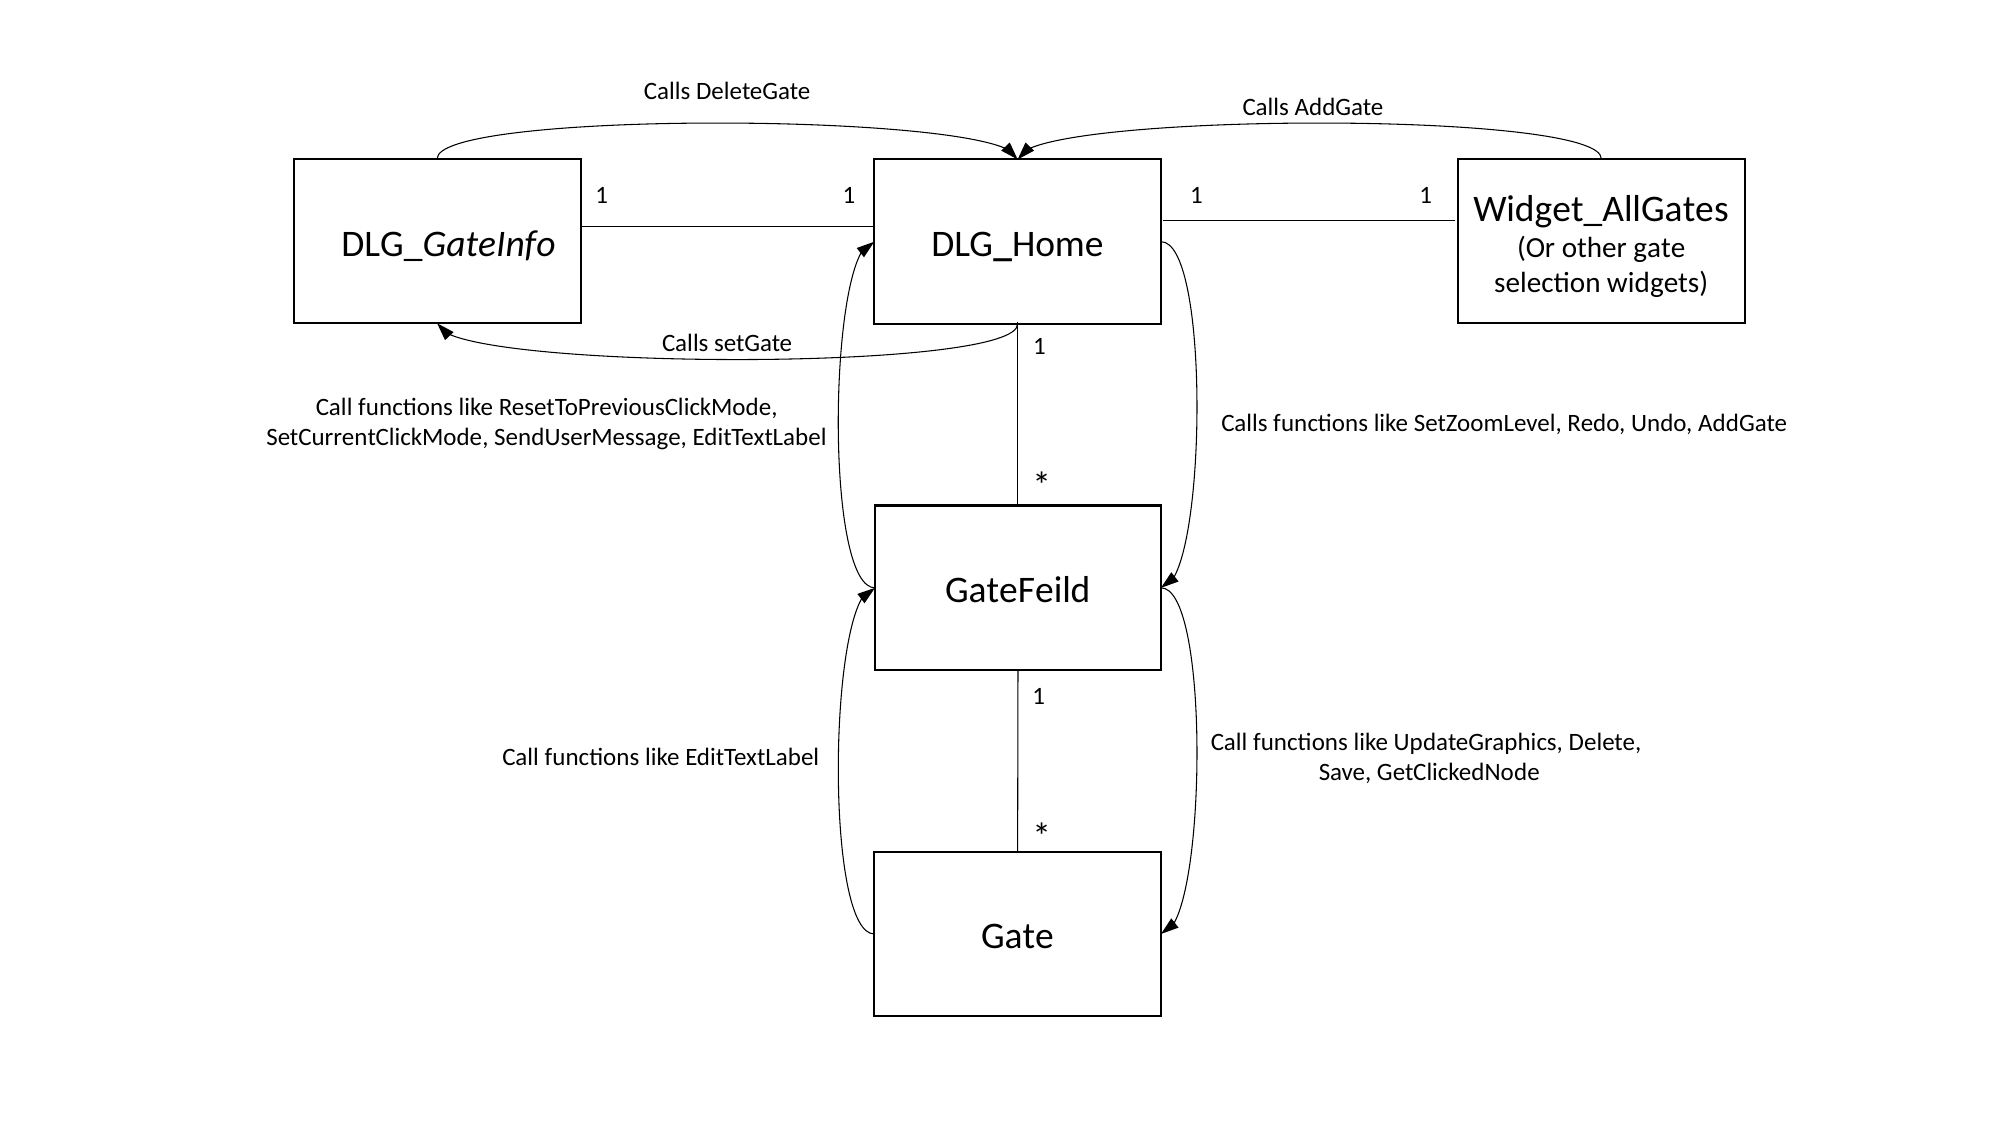

Calls DeleteGate
Calls AddGate
DDLG_GateInfo
Widget_AllGates
(Or other gate selection widgets)
DLG_Home
1
1
1
1
Calls setGate
1
Call functions like ResetToPreviousClickMode, SetCurrentClickMode, SendUserMessage, EditTextLabel
Calls functions like SetZoomLevel, Redo, Undo, AddGate
*
GateFeild
1
Call functions like UpdateGraphics, Delete,
Save, GetClickedNode
Call functions like EditTextLabel
*
Gate